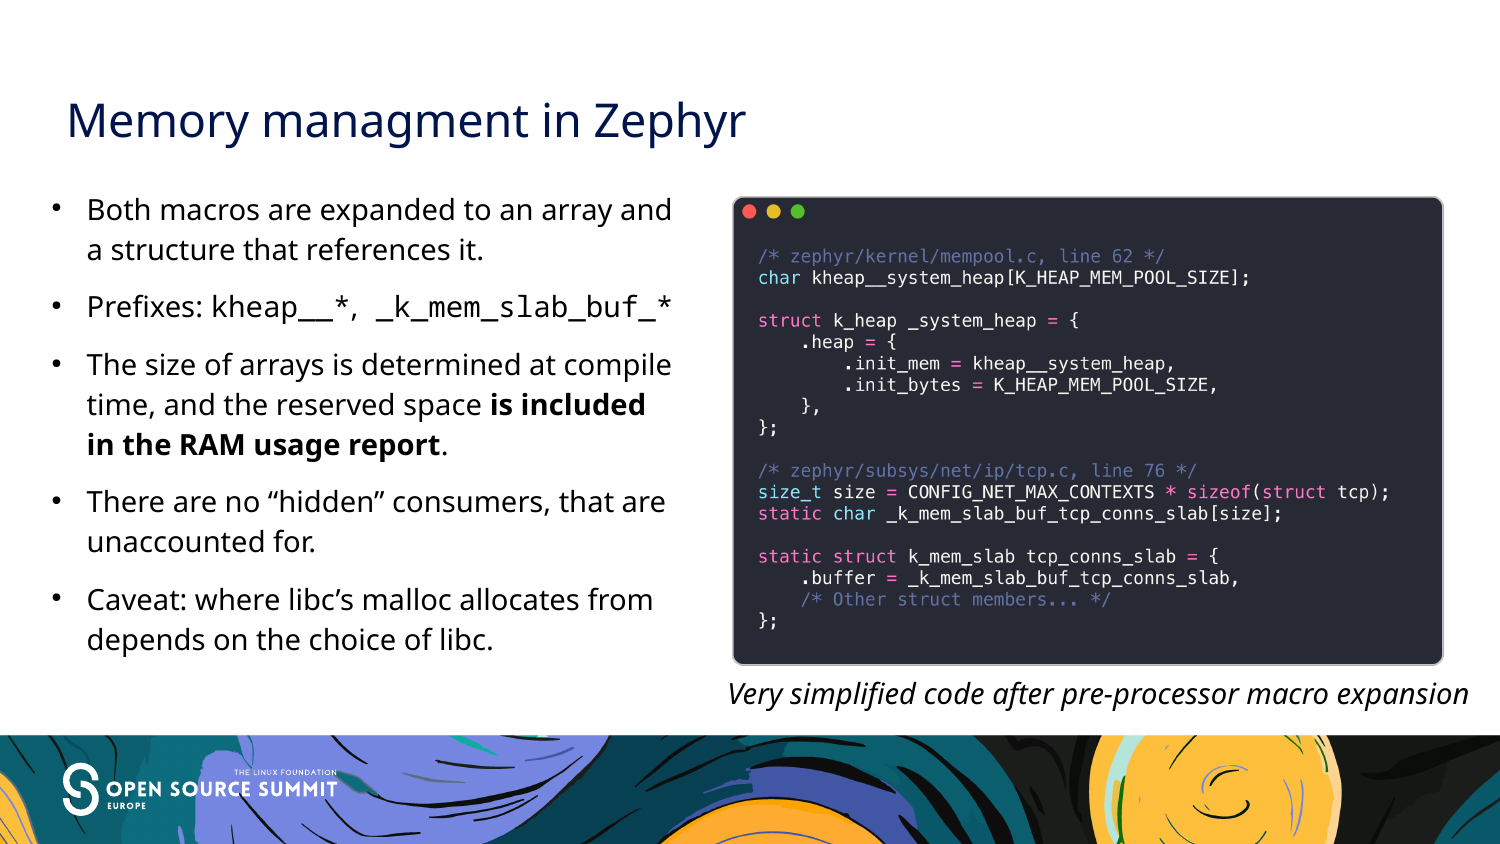

# Memory managment in Zephyr
Both macros are expanded to an array and a structure that references it.
Prefixes: kheap__*, _k_mem_slab_buf_*
The size of arrays is determined at compile time, and the reserved space is included in the RAM usage report.
There are no “hidden” consumers, that are unaccounted for.
Caveat: where libc’s malloc allocates from depends on the choice of libc.
Very simplified code after pre-processor macro expansion